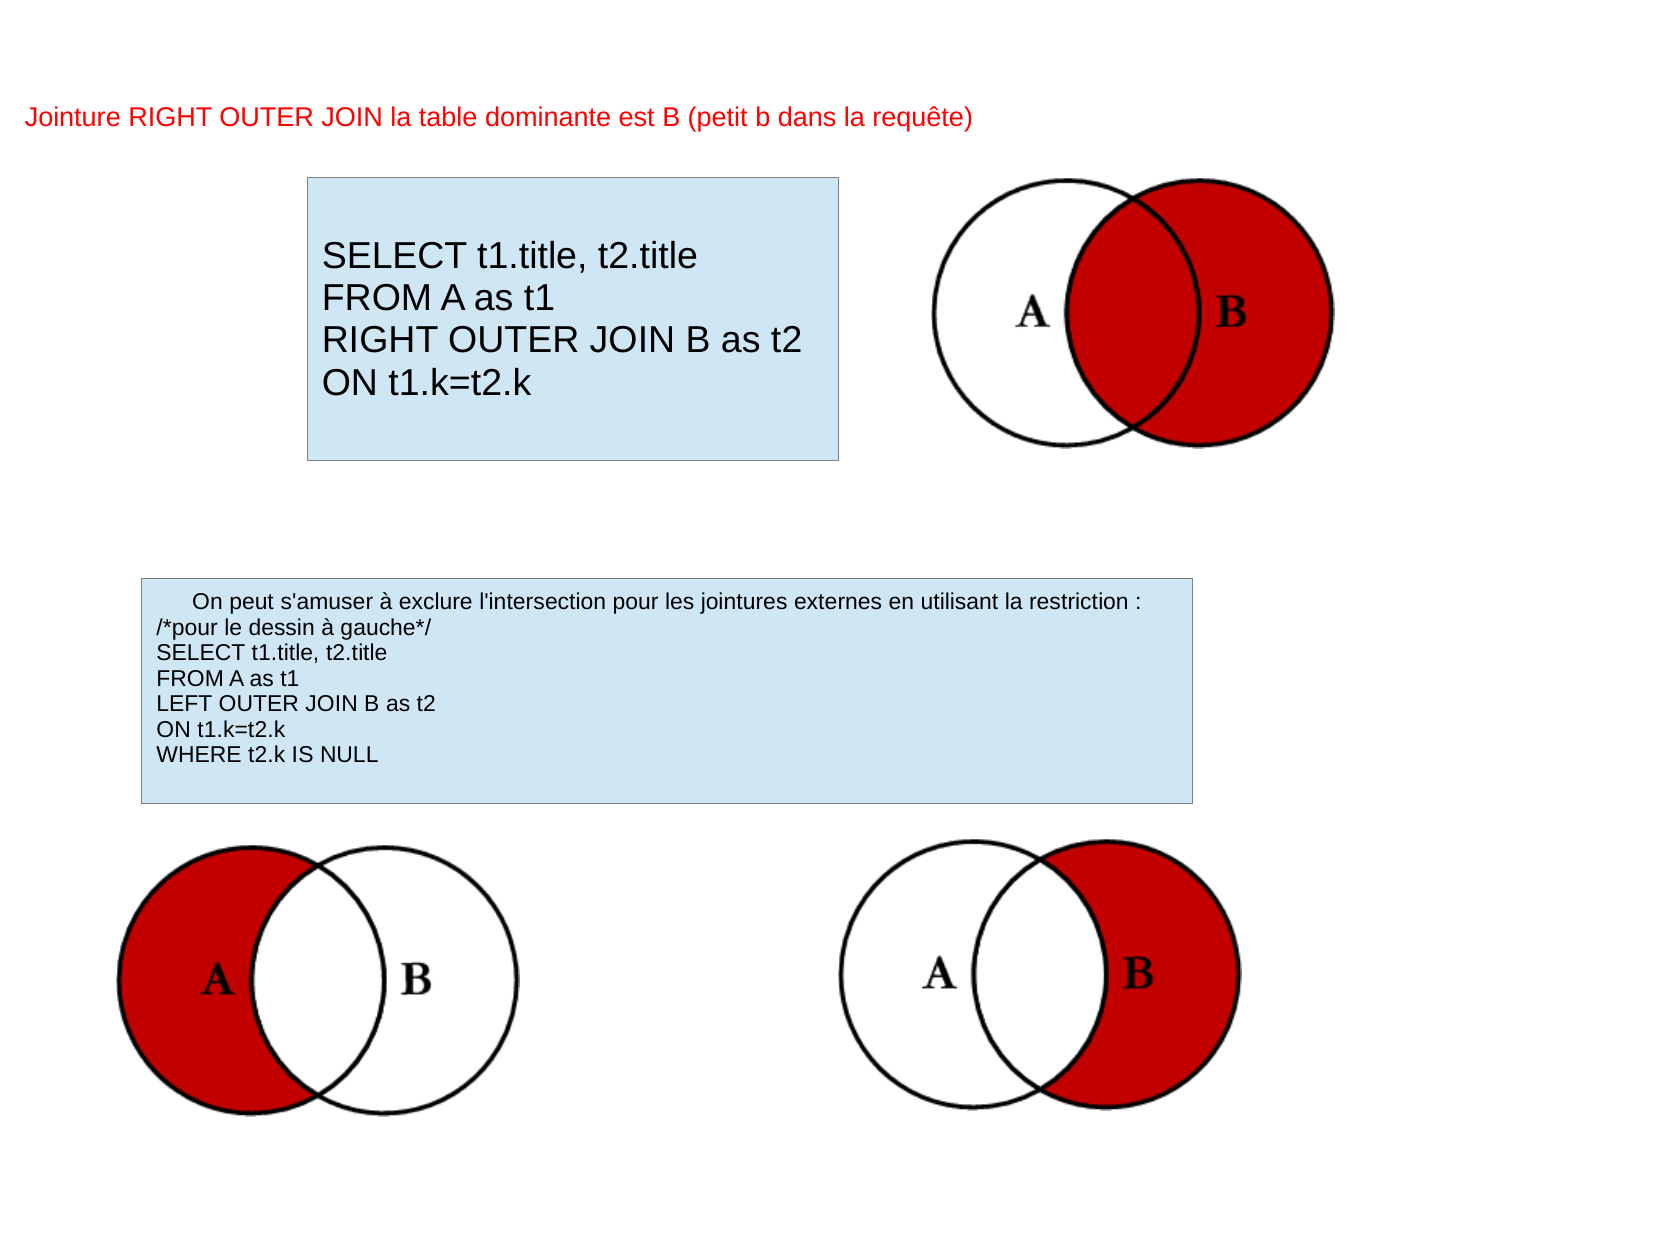

Jointure RIGHT OUTER JOIN la table dominante est B (petit b dans la requête)
SELECT t1.title, t2.title
FROM A as t1
RIGHT OUTER JOIN B as t2
ON t1.k=t2.k
On peut s'amuser à exclure l'intersection pour les jointures externes en utilisant la restriction :
/*pour le dessin à gauche*/
SELECT t1.title, t2.title
FROM A as t1
LEFT OUTER JOIN B as t2
ON t1.k=t2.k
WHERE t2.k IS NULL